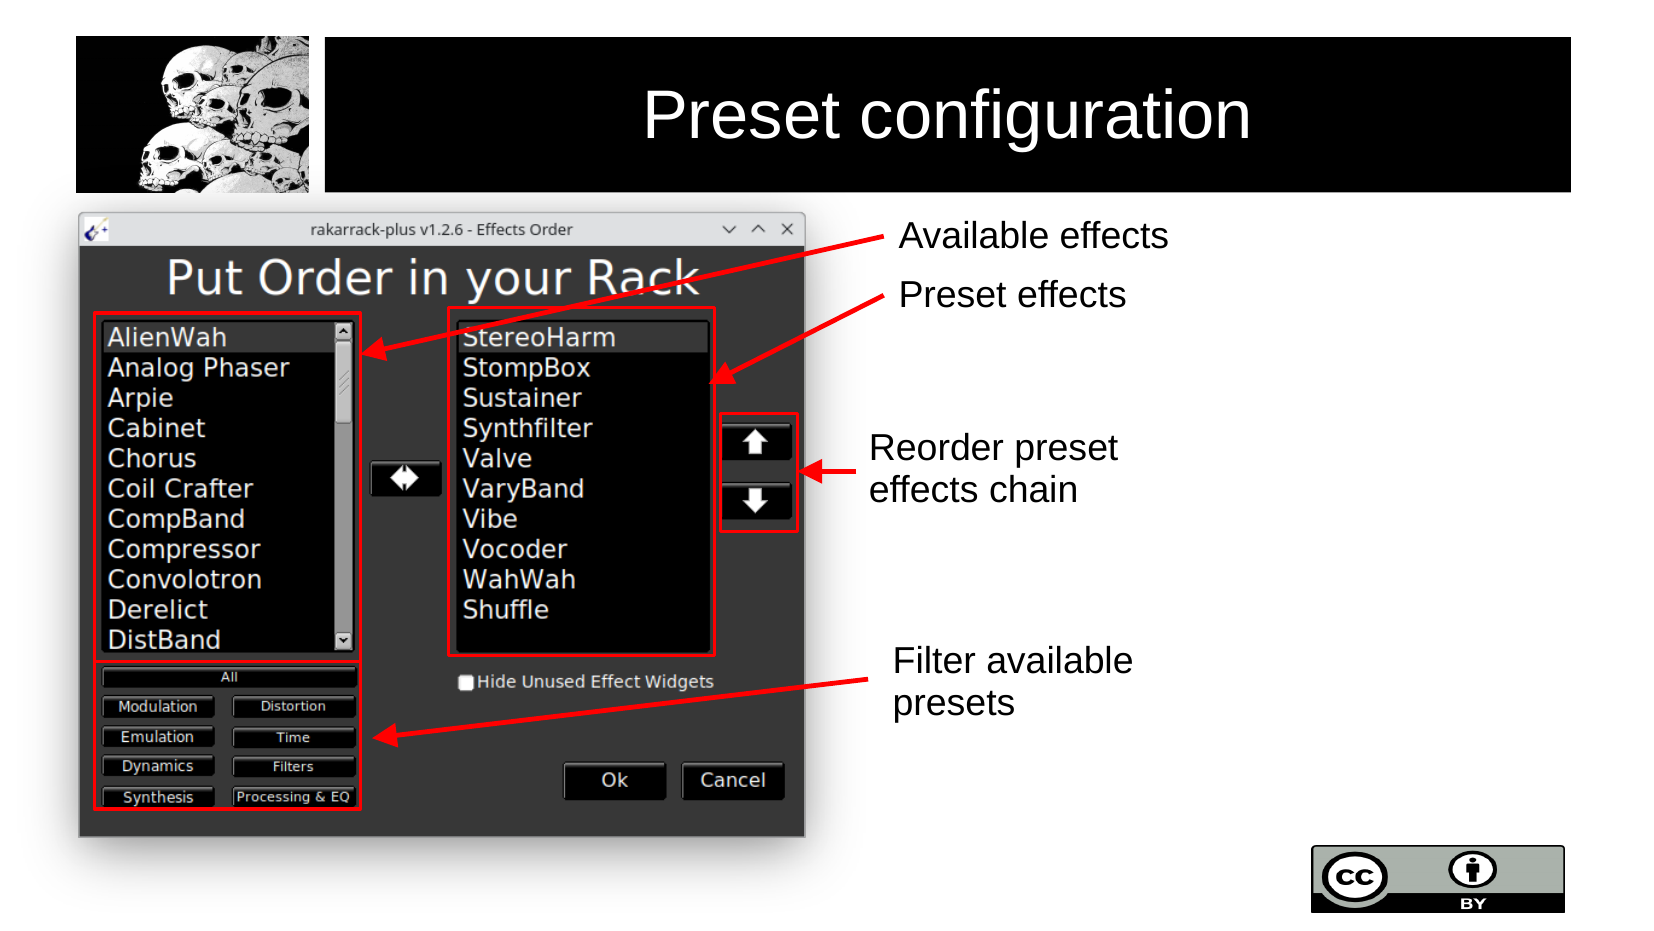

# Preset configuration
Available effects
Preset effects
Reorder preset effects chain
Filter available presets